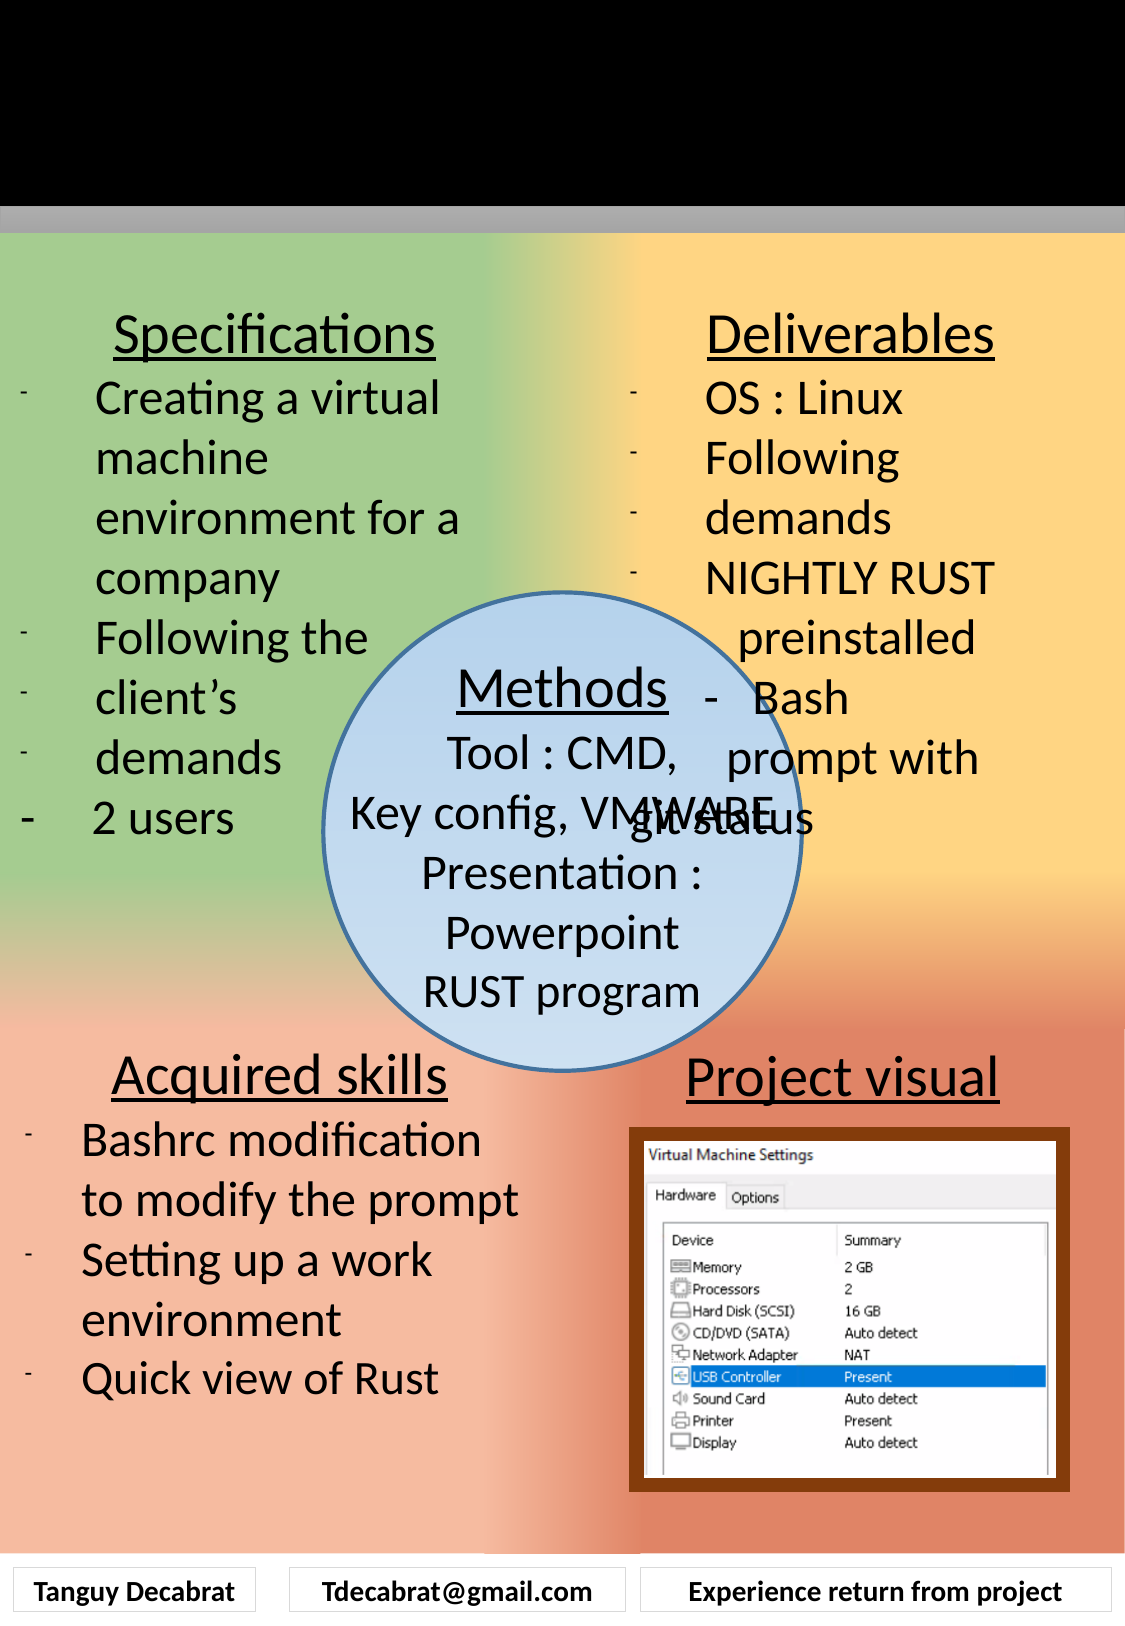

RETEX
Project – Installation of workstations
Specifications
Creating a virtual machine environment for a company
Following the
client’s
demands
- 2 users
Deliverables
OS : Linux
Following
demands
NIGHTLY RUST
	 preinstalled
 	- Bash
	 prompt with 	 git status
Methods
Tool : CMD,
Key config, VMWARE
Presentation :
Powerpoint
RUST program
Acquired skills
Bashrc modification to modify the prompt
Setting up a work environment
Quick view of Rust
Project visual
Tanguy Decabrat
Tdecabrat@gmail.com
Experience return from project